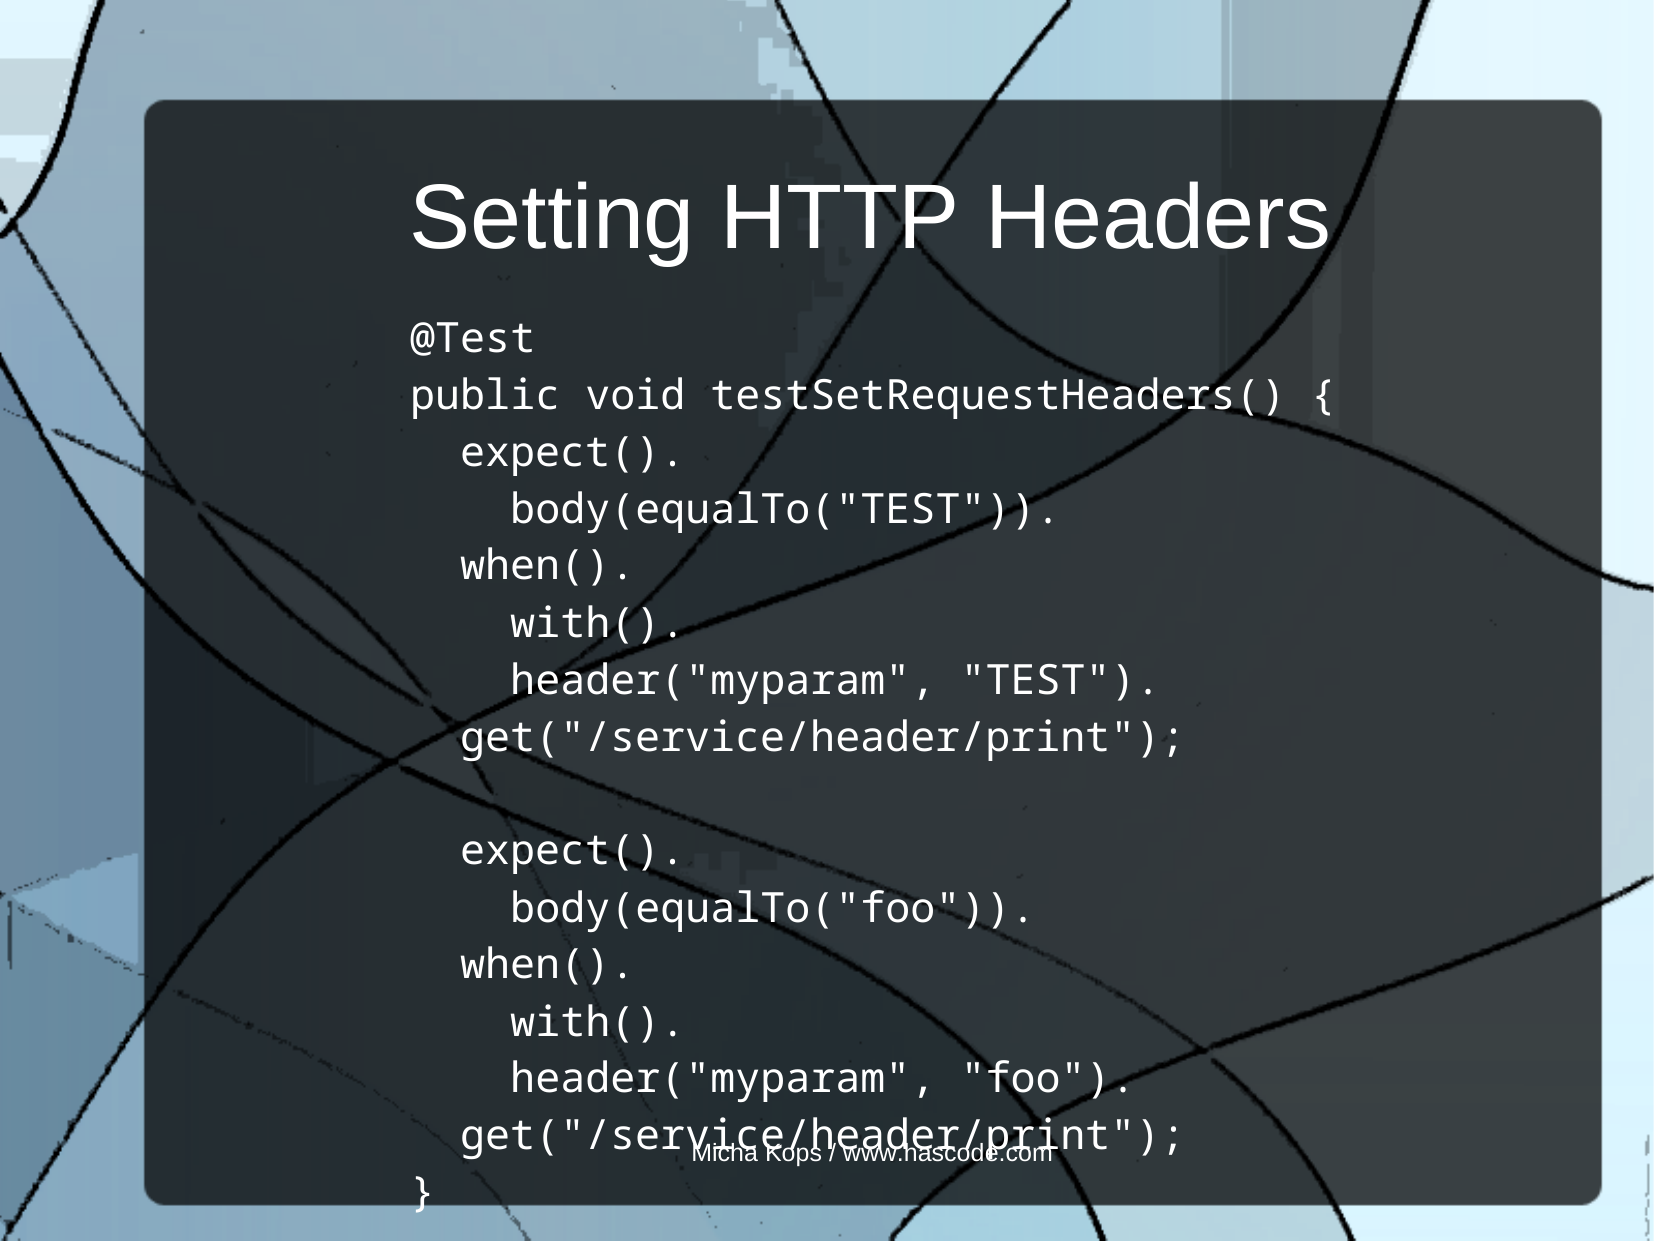

# Setting HTTP Headers
@Test
public void testSetRequestHeaders() {
 expect().
 body(equalTo("TEST")).
 when().
 with().
 header("myparam", "TEST").
 get("/service/header/print");
 expect().
 body(equalTo("foo")).
 when().
 with().
 header("myparam", "foo").
 get("/service/header/print");
}